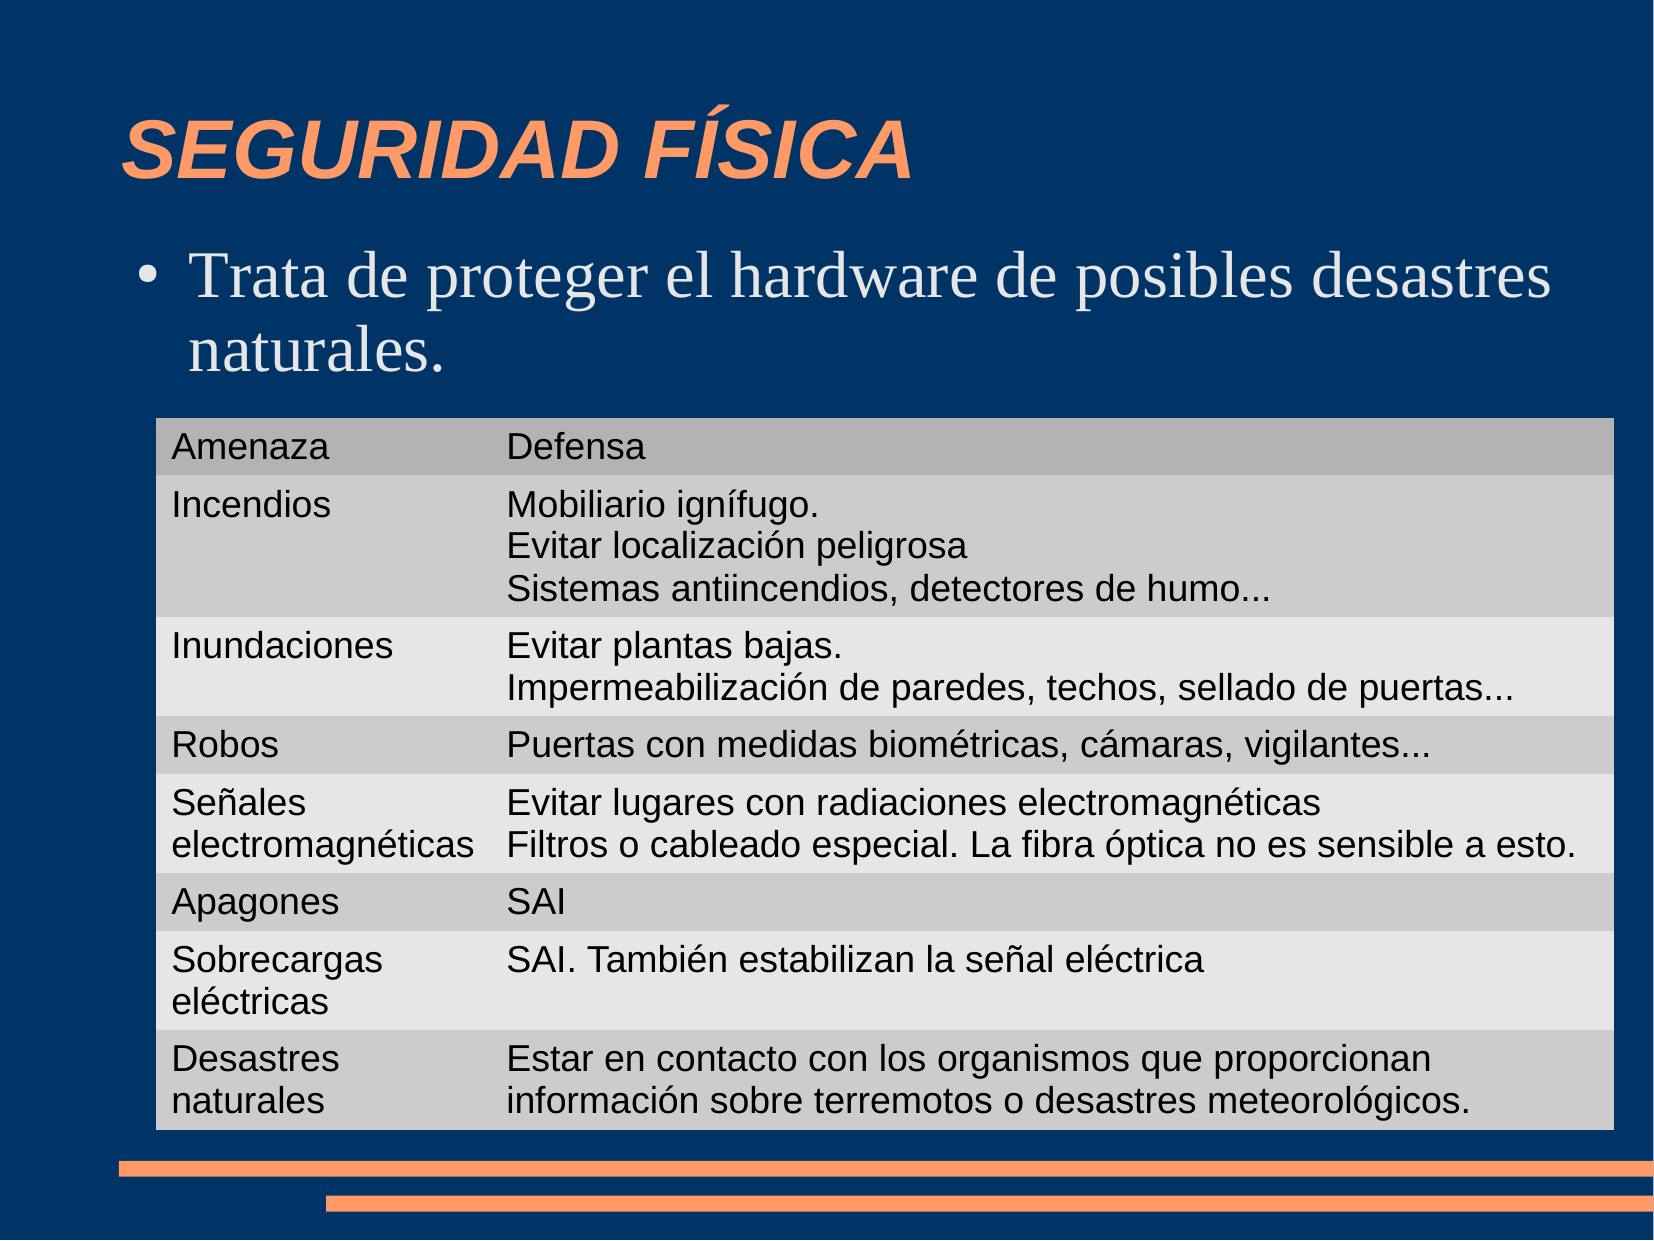

# SEGURIDAD FÍSICA
Trata de proteger el hardware de posibles desastres naturales.
| Amenaza | Defensa |
| --- | --- |
| Incendios | Mobiliario ignífugo. Evitar localización peligrosa Sistemas antiincendios, detectores de humo... |
| Inundaciones | Evitar plantas bajas. Impermeabilización de paredes, techos, sellado de puertas... |
| Robos | Puertas con medidas biométricas, cámaras, vigilantes... |
| Señales electromagnéticas | Evitar lugares con radiaciones electromagnéticas Filtros o cableado especial. La fibra óptica no es sensible a esto. |
| Apagones | SAI |
| Sobrecargas eléctricas | SAI. También estabilizan la señal eléctrica |
| Desastres naturales | Estar en contacto con los organismos que proporcionan información sobre terremotos o desastres meteorológicos. |